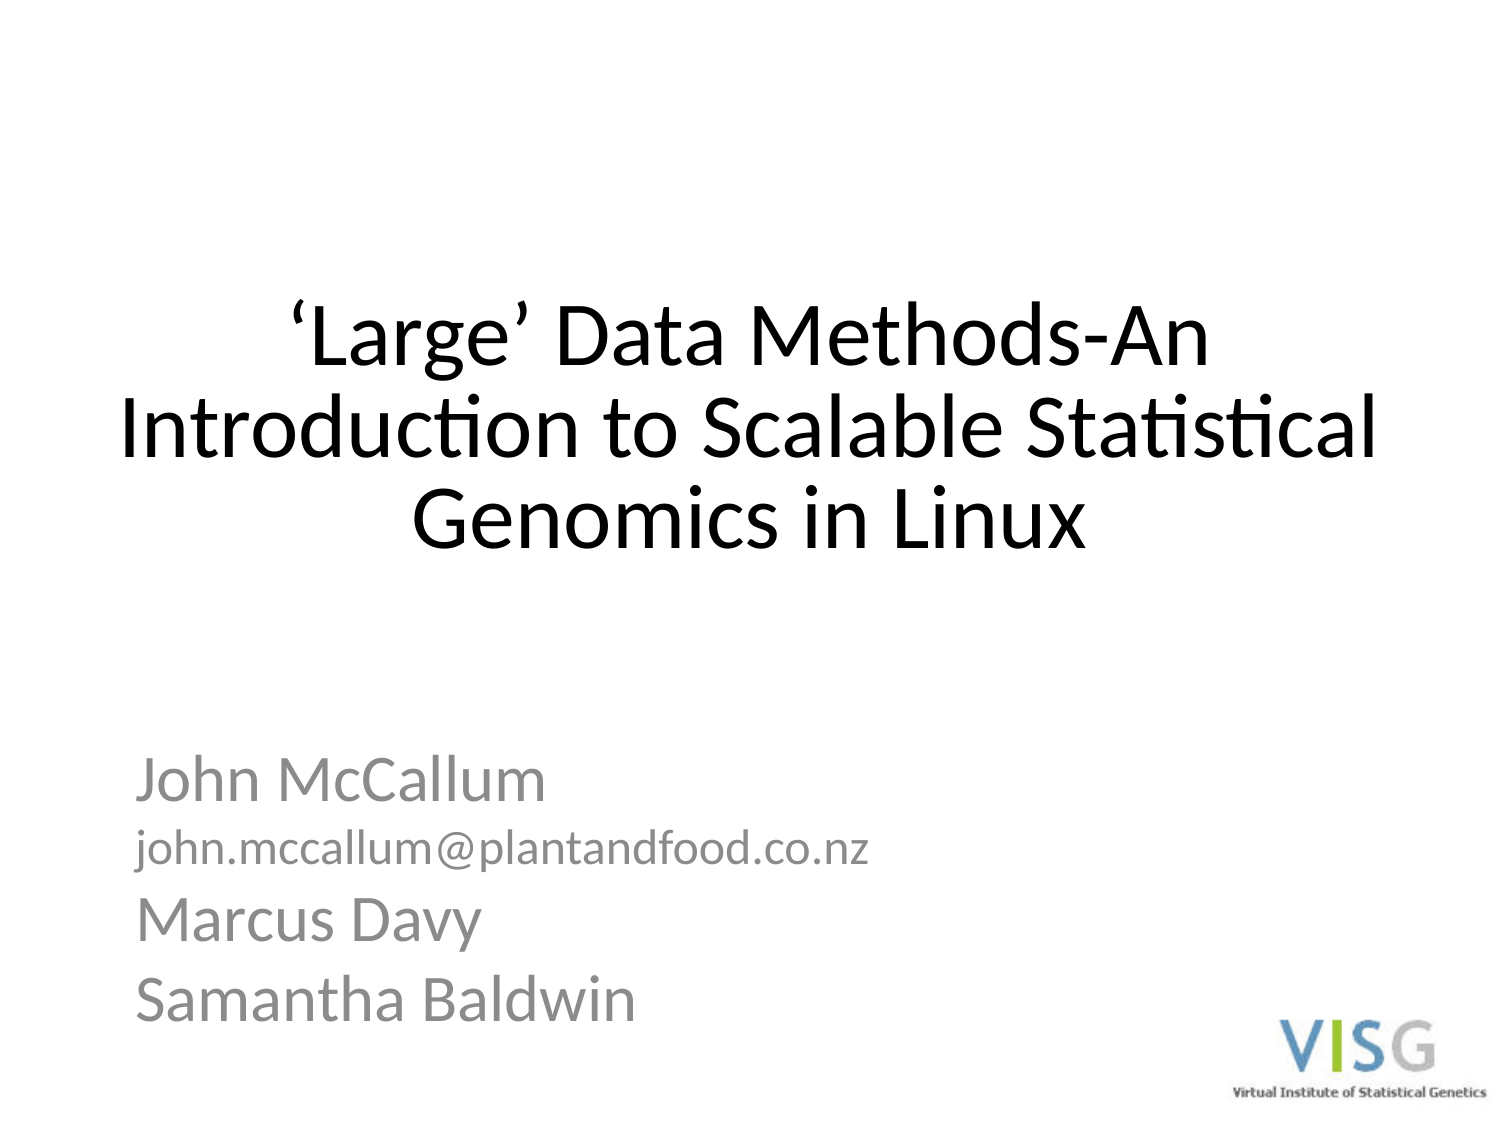

# ‘Large’ Data Methods-An Introduction to Scalable Statistical Genomics in Linux
John McCallum john.mccallum@plantandfood.co.nz
Marcus Davy
Samantha Baldwin